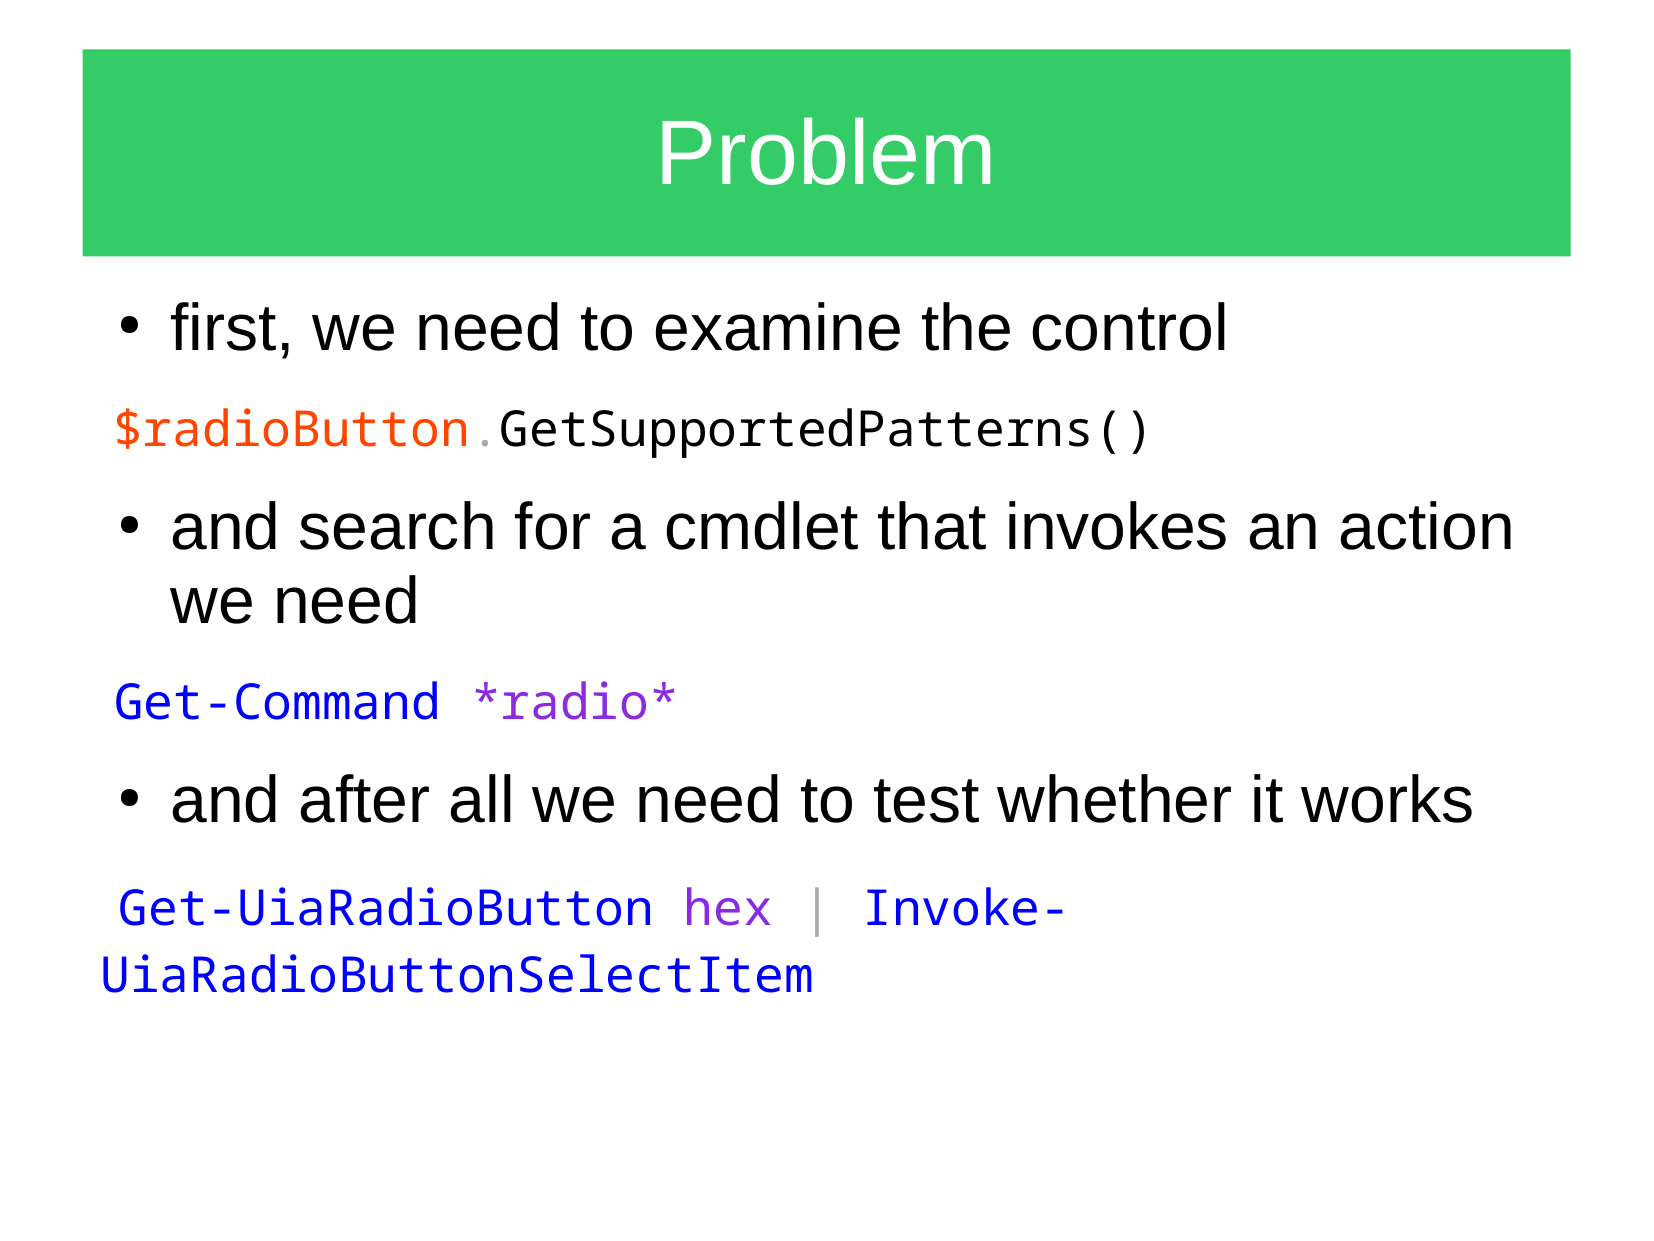

# Problem
first, we need to examine the control
 $radioButton.GetSupportedPatterns()
and search for a cmdlet that invokes an action we need
 Get-Command *radio*
and after all we need to test whether it works
 Get-UiaRadioButton hex | Invoke-UiaRadioButtonSelectItem